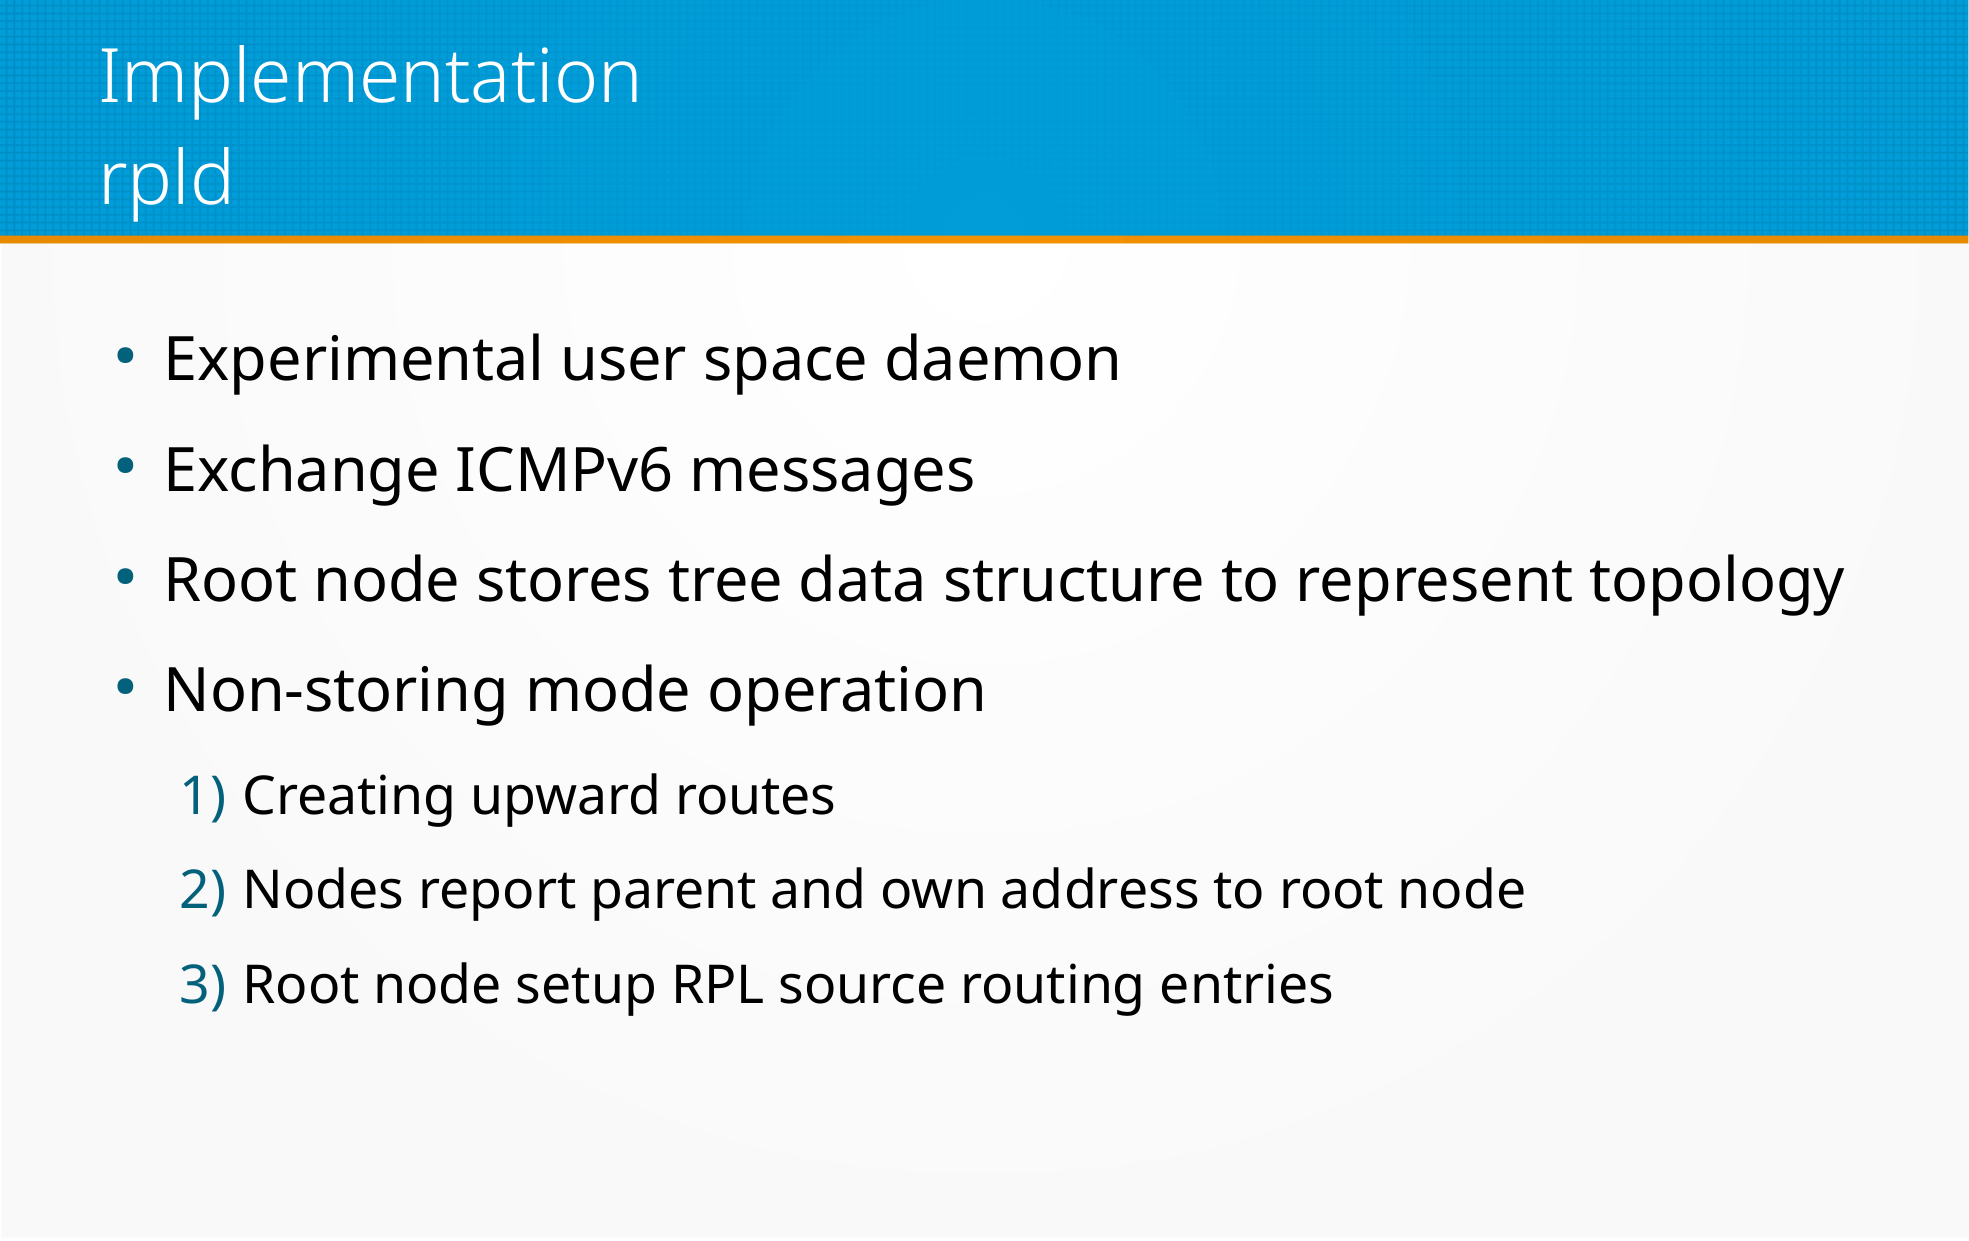

# Implementation rpld
Experimental user space daemon
Exchange ICMPv6 messages
Root node stores tree data structure to represent topology
Non-storing mode operation
 Creating upward routes
 Nodes report parent and own address to root node
 Root node setup RPL source routing entries